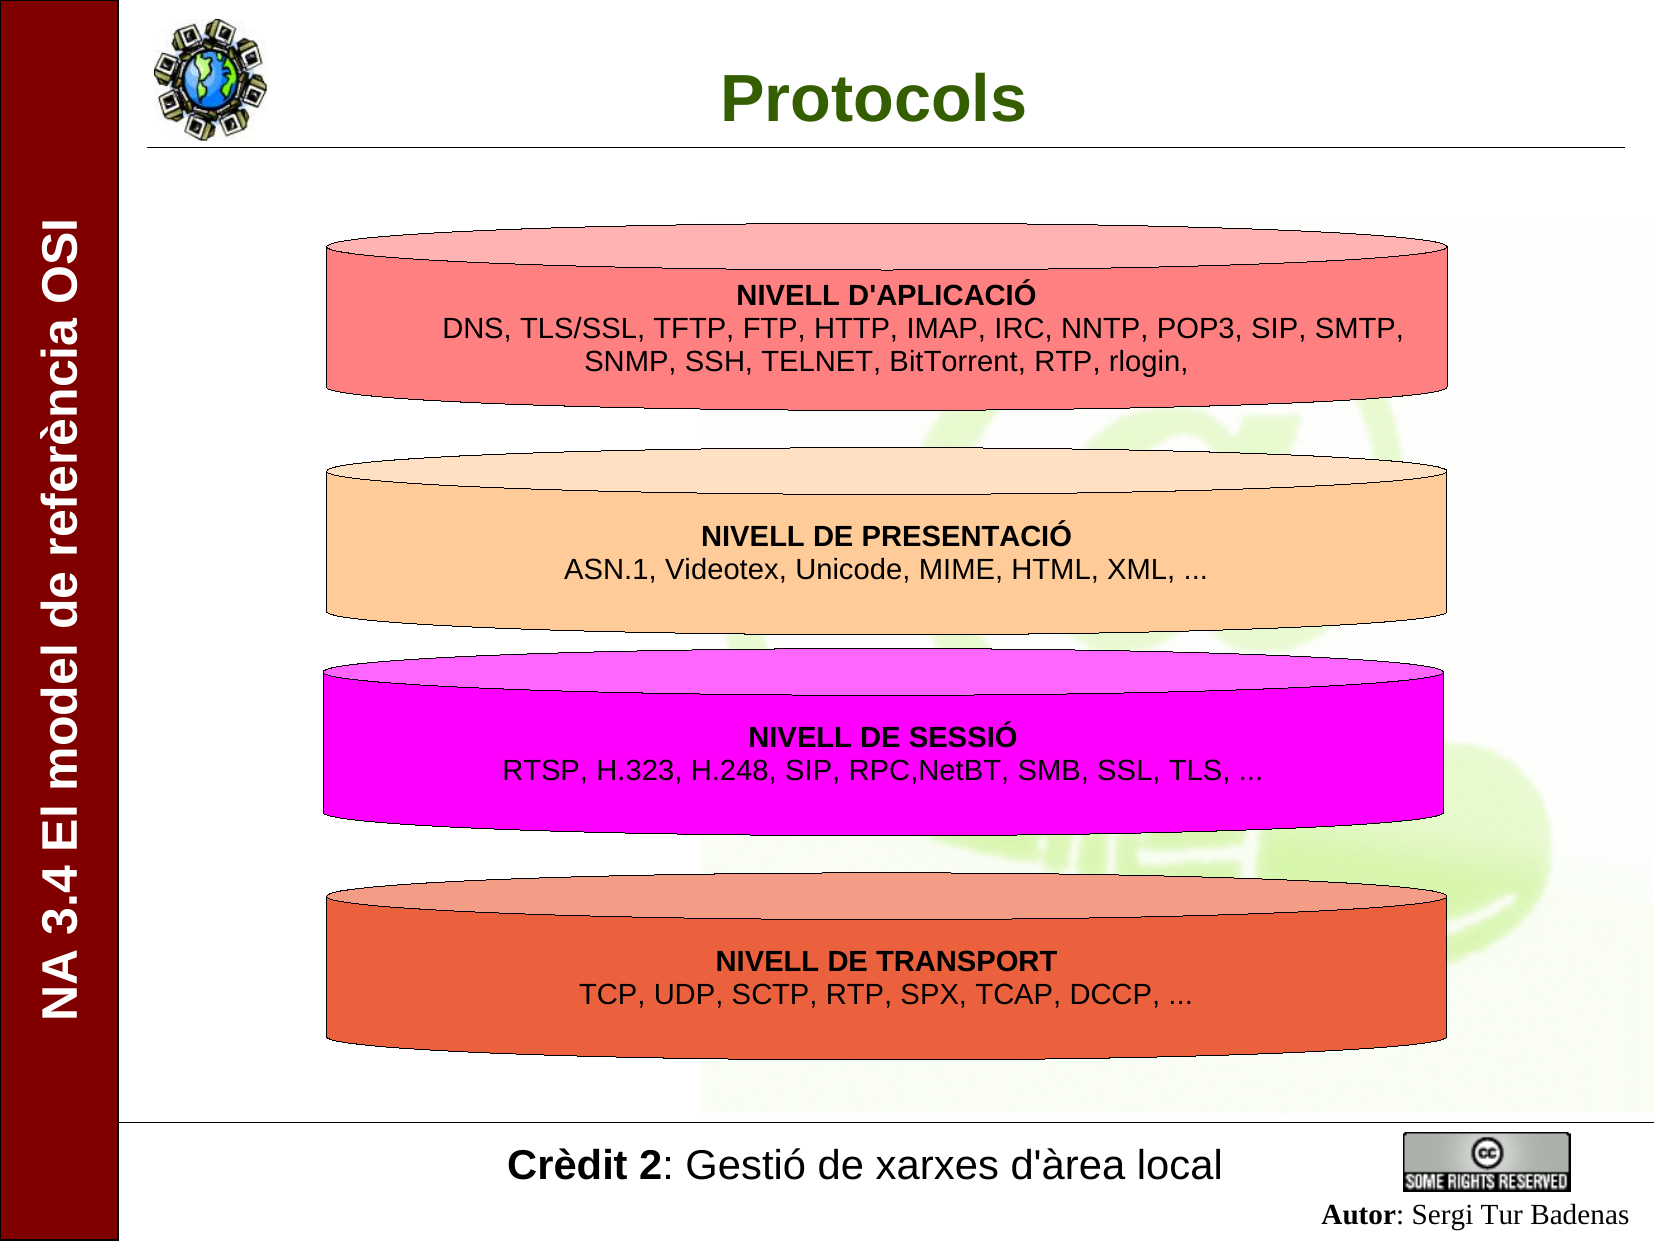

# Protocols
NIVELL D'APLICACIÓ
	DNS, TLS/SSL, TFTP, FTP, HTTP, IMAP, IRC, NNTP, POP3, SIP, SMTP, SNMP, SSH, TELNET, BitTorrent, RTP, rlogin,
NIVELL DE PRESENTACIÓ
ASN.1, Videotex, Unicode, MIME, HTML, XML, ...
NIVELL DE SESSIÓ
RTSP, H.323, H.248, SIP, RPC,NetBT, SMB, SSL, TLS, ...
NIVELL DE TRANSPORT
TCP, UDP, SCTP, RTP, SPX, TCAP, DCCP, ...